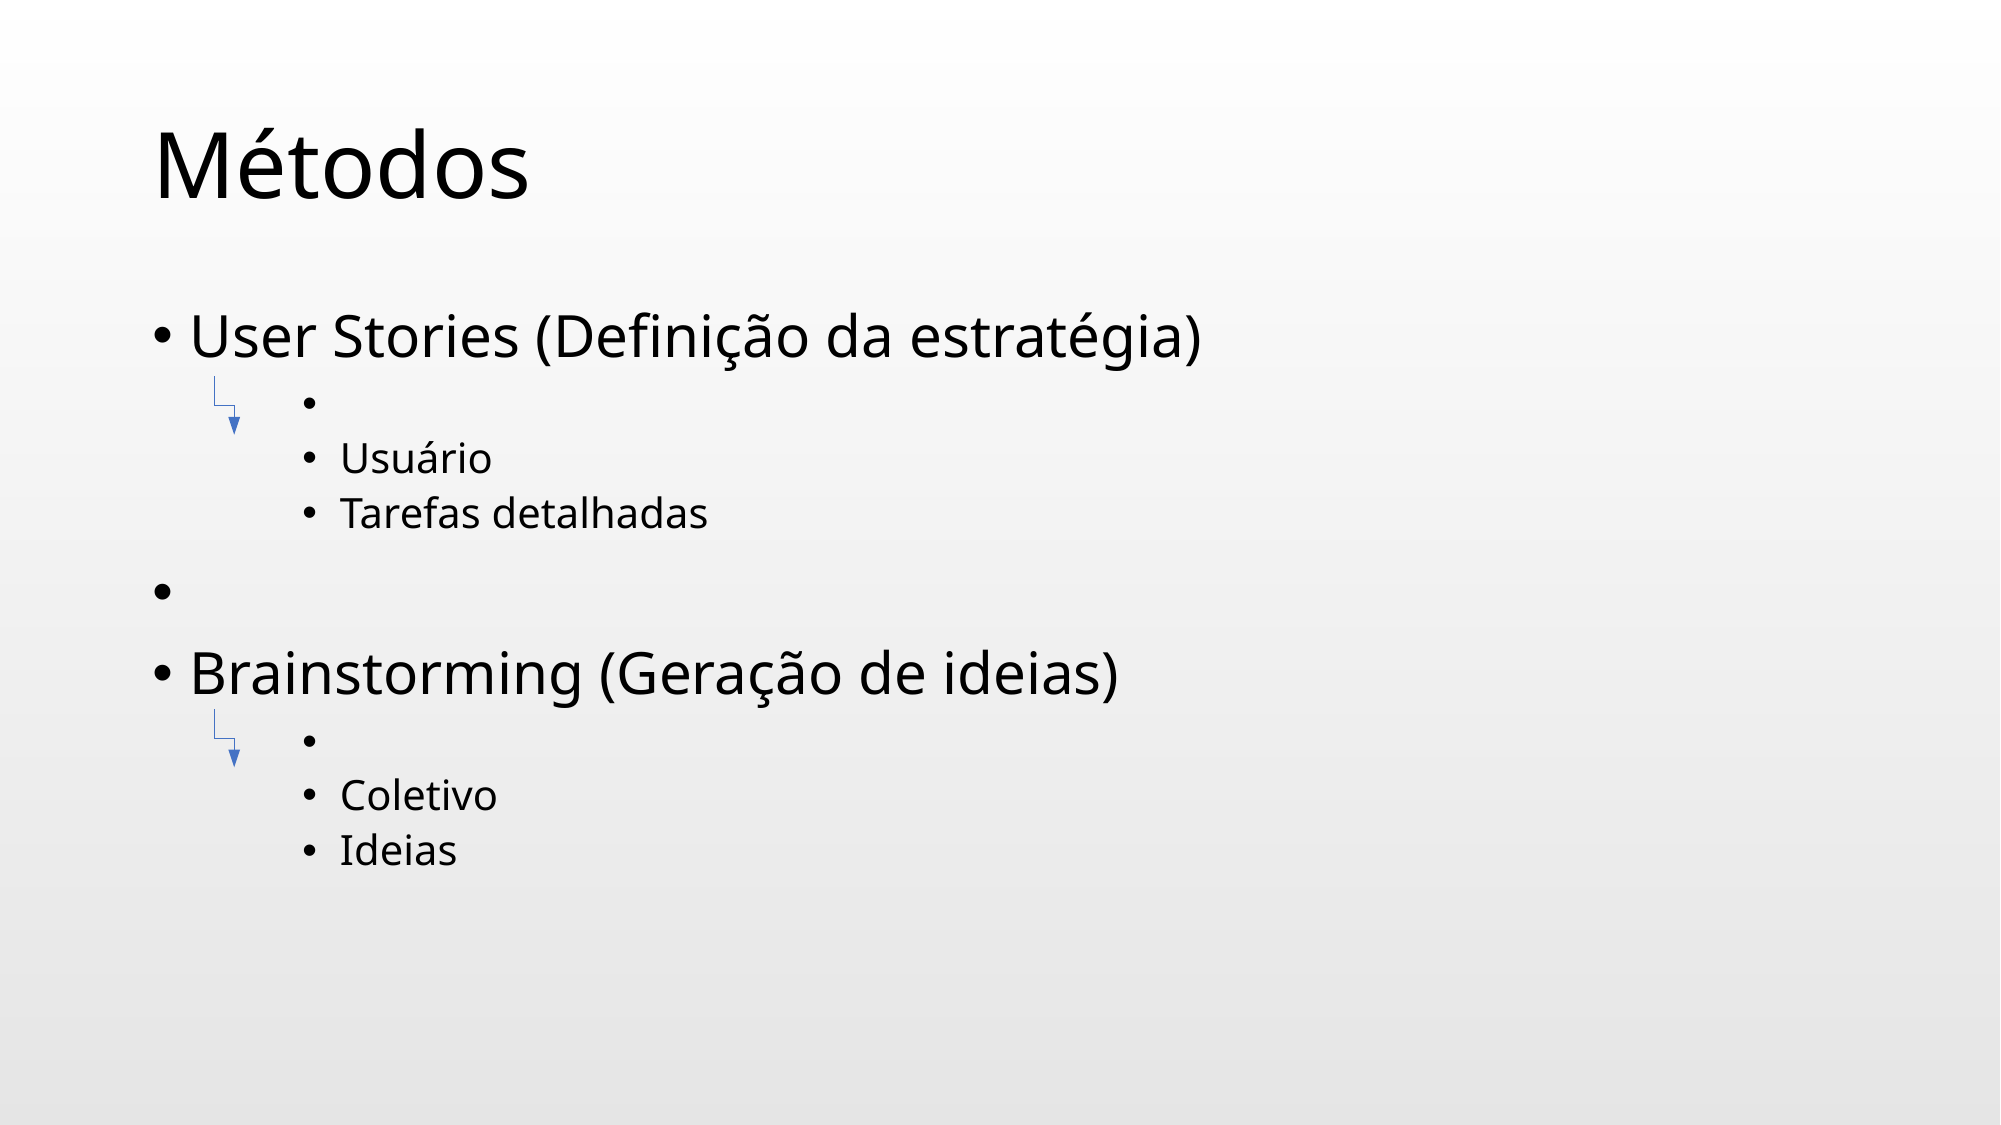

# Métodos
User Stories (Definição da estratégia)
Usuário
Tarefas detalhadas
Brainstorming (Geração de ideias)
Coletivo
Ideias